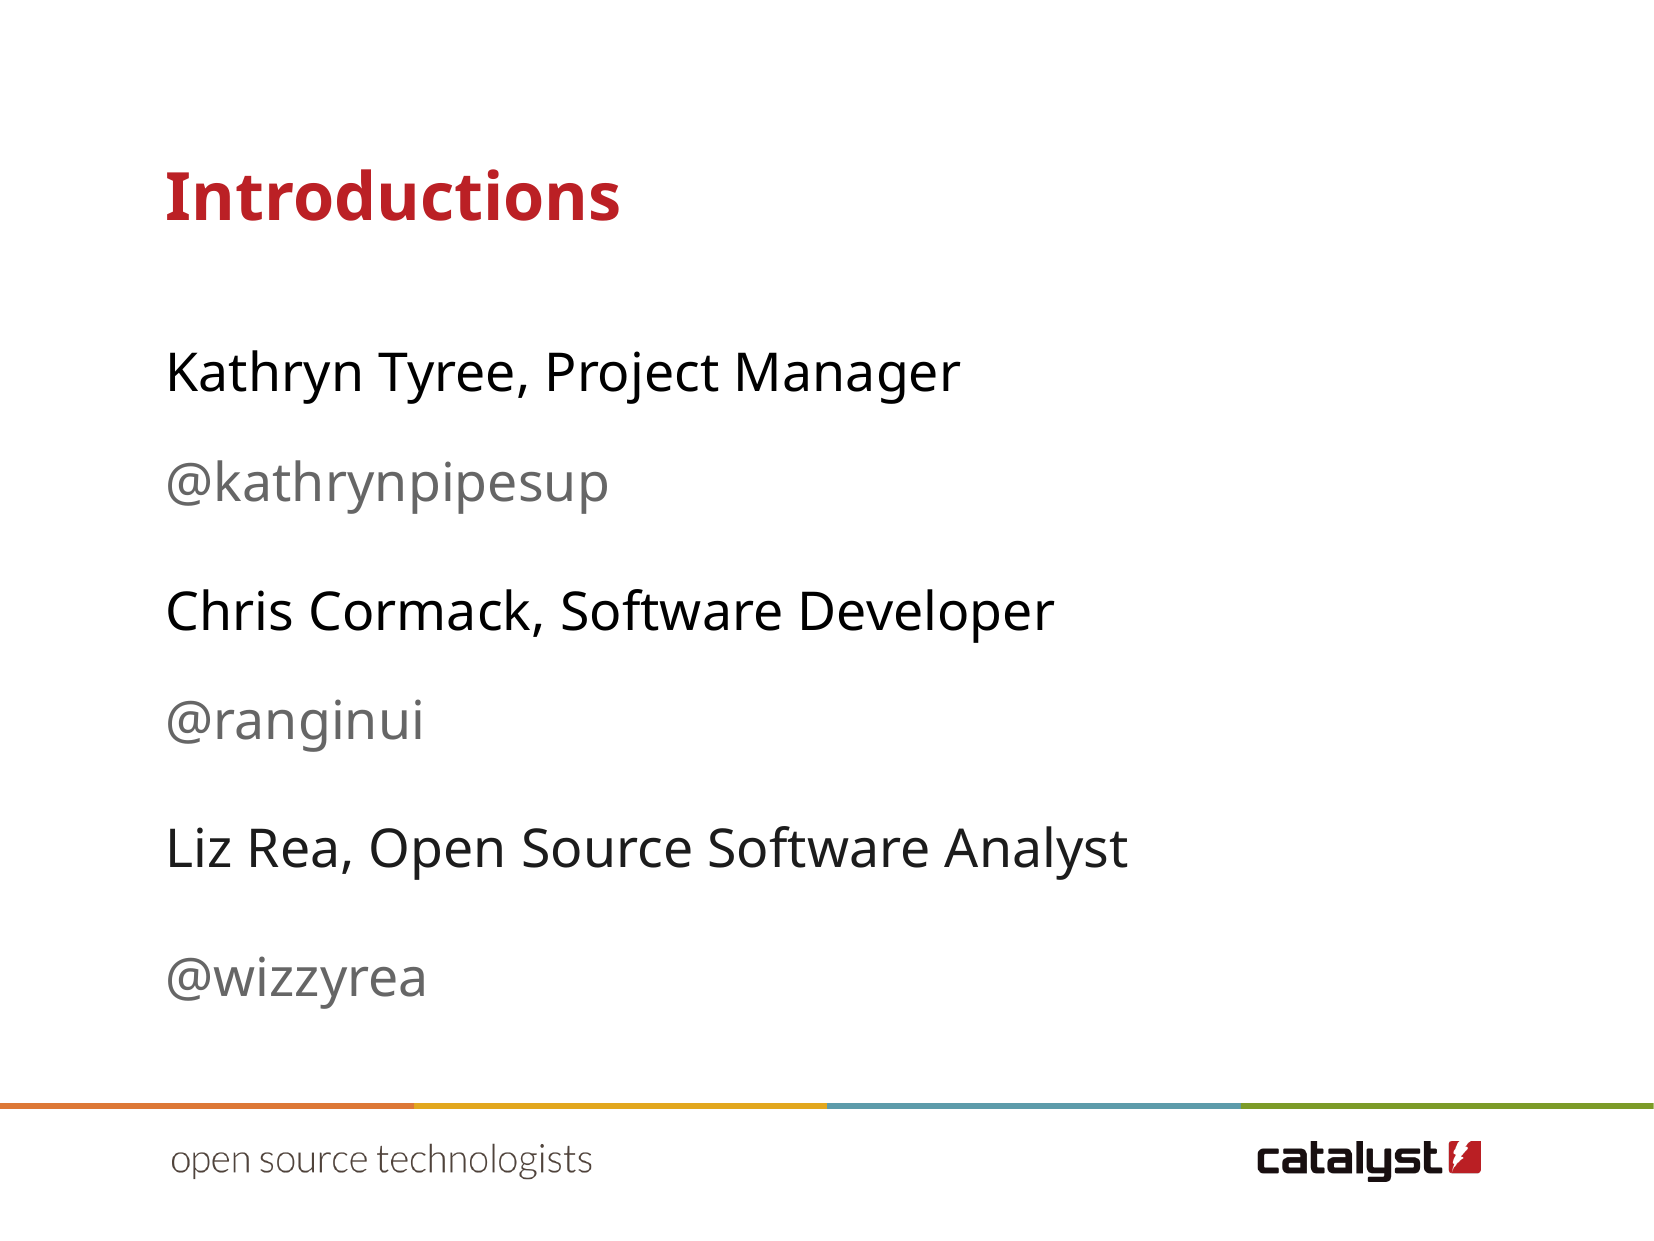

# Introductions
Kathryn Tyree, Project Manager
@kathrynpipesup
Chris Cormack, Software Developer
@ranginui
Liz Rea, Open Source Software Analyst
@wizzyrea